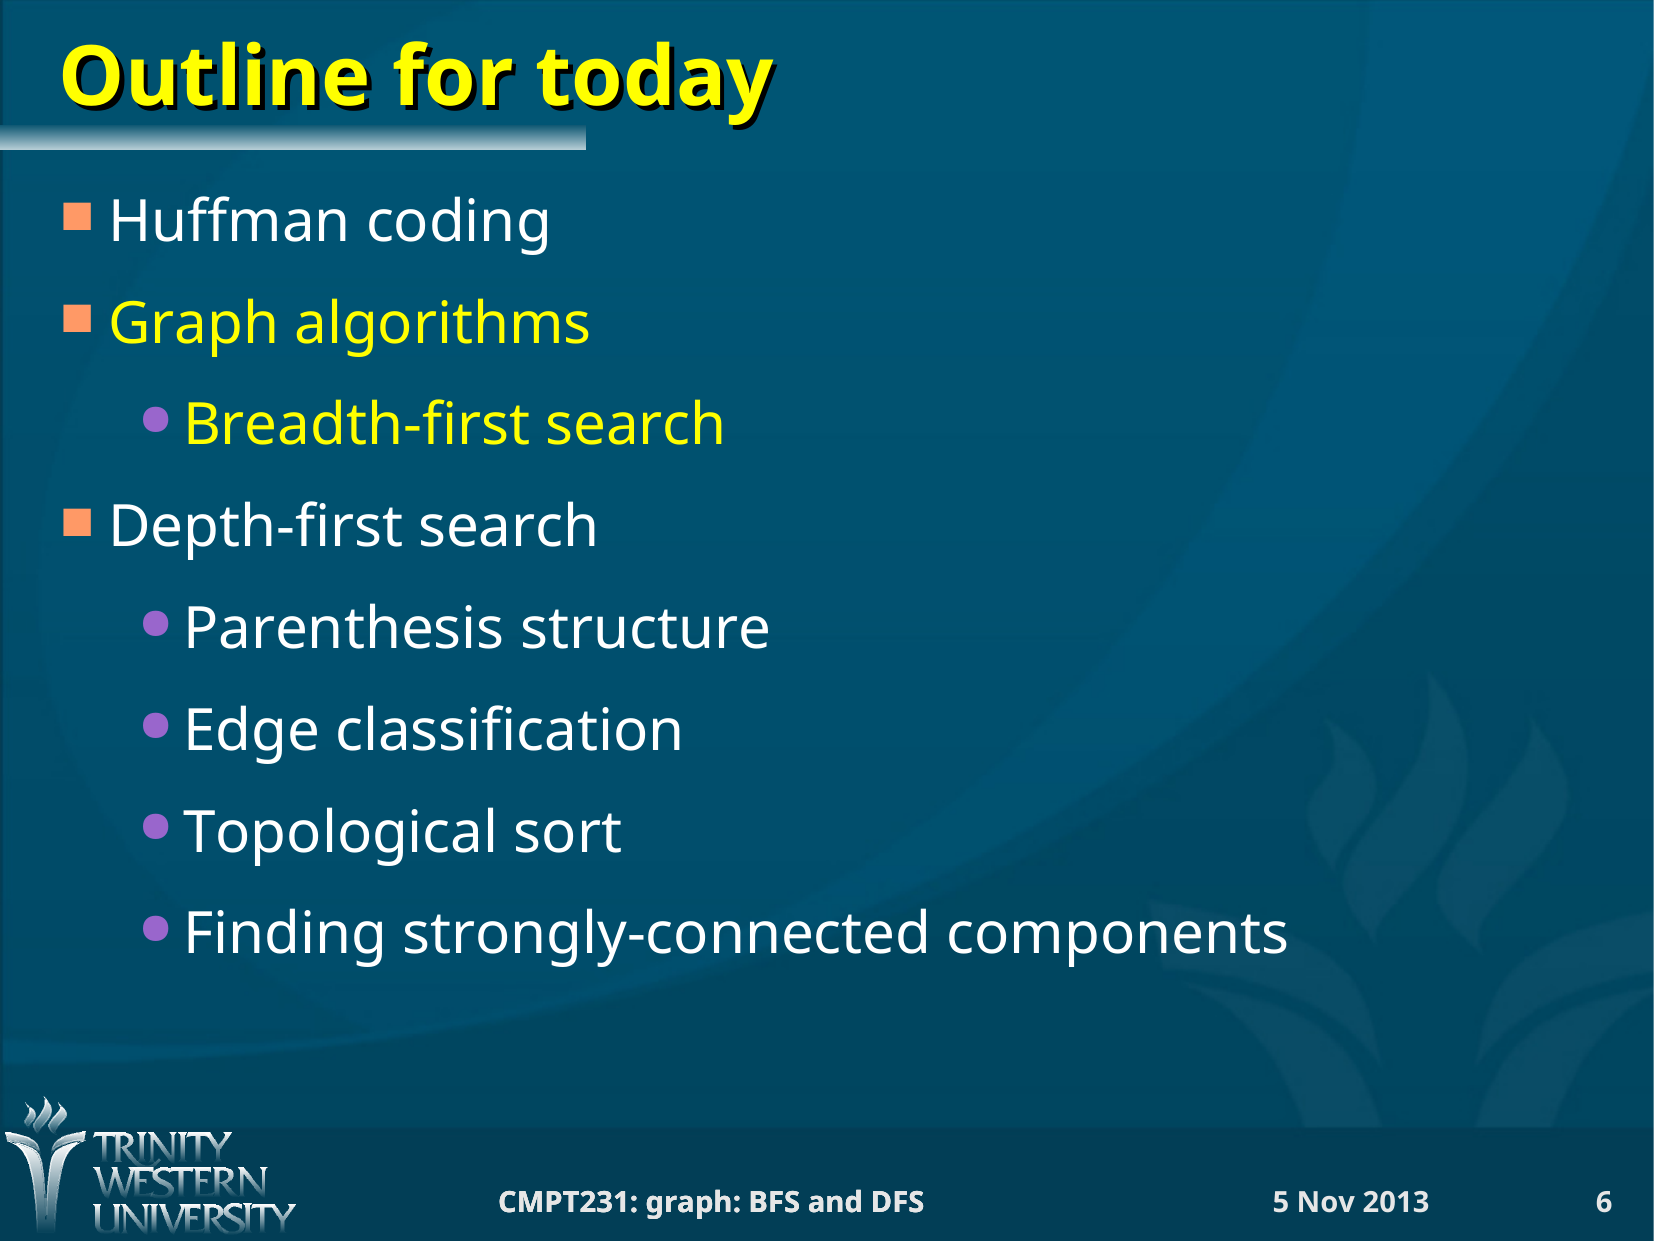

# Outline for today
Huffman coding
Graph algorithms
Breadth-first search
Depth-first search
Parenthesis structure
Edge classification
Topological sort
Finding strongly-connected components
CMPT231: graph: BFS and DFS
5 Nov 2013
6